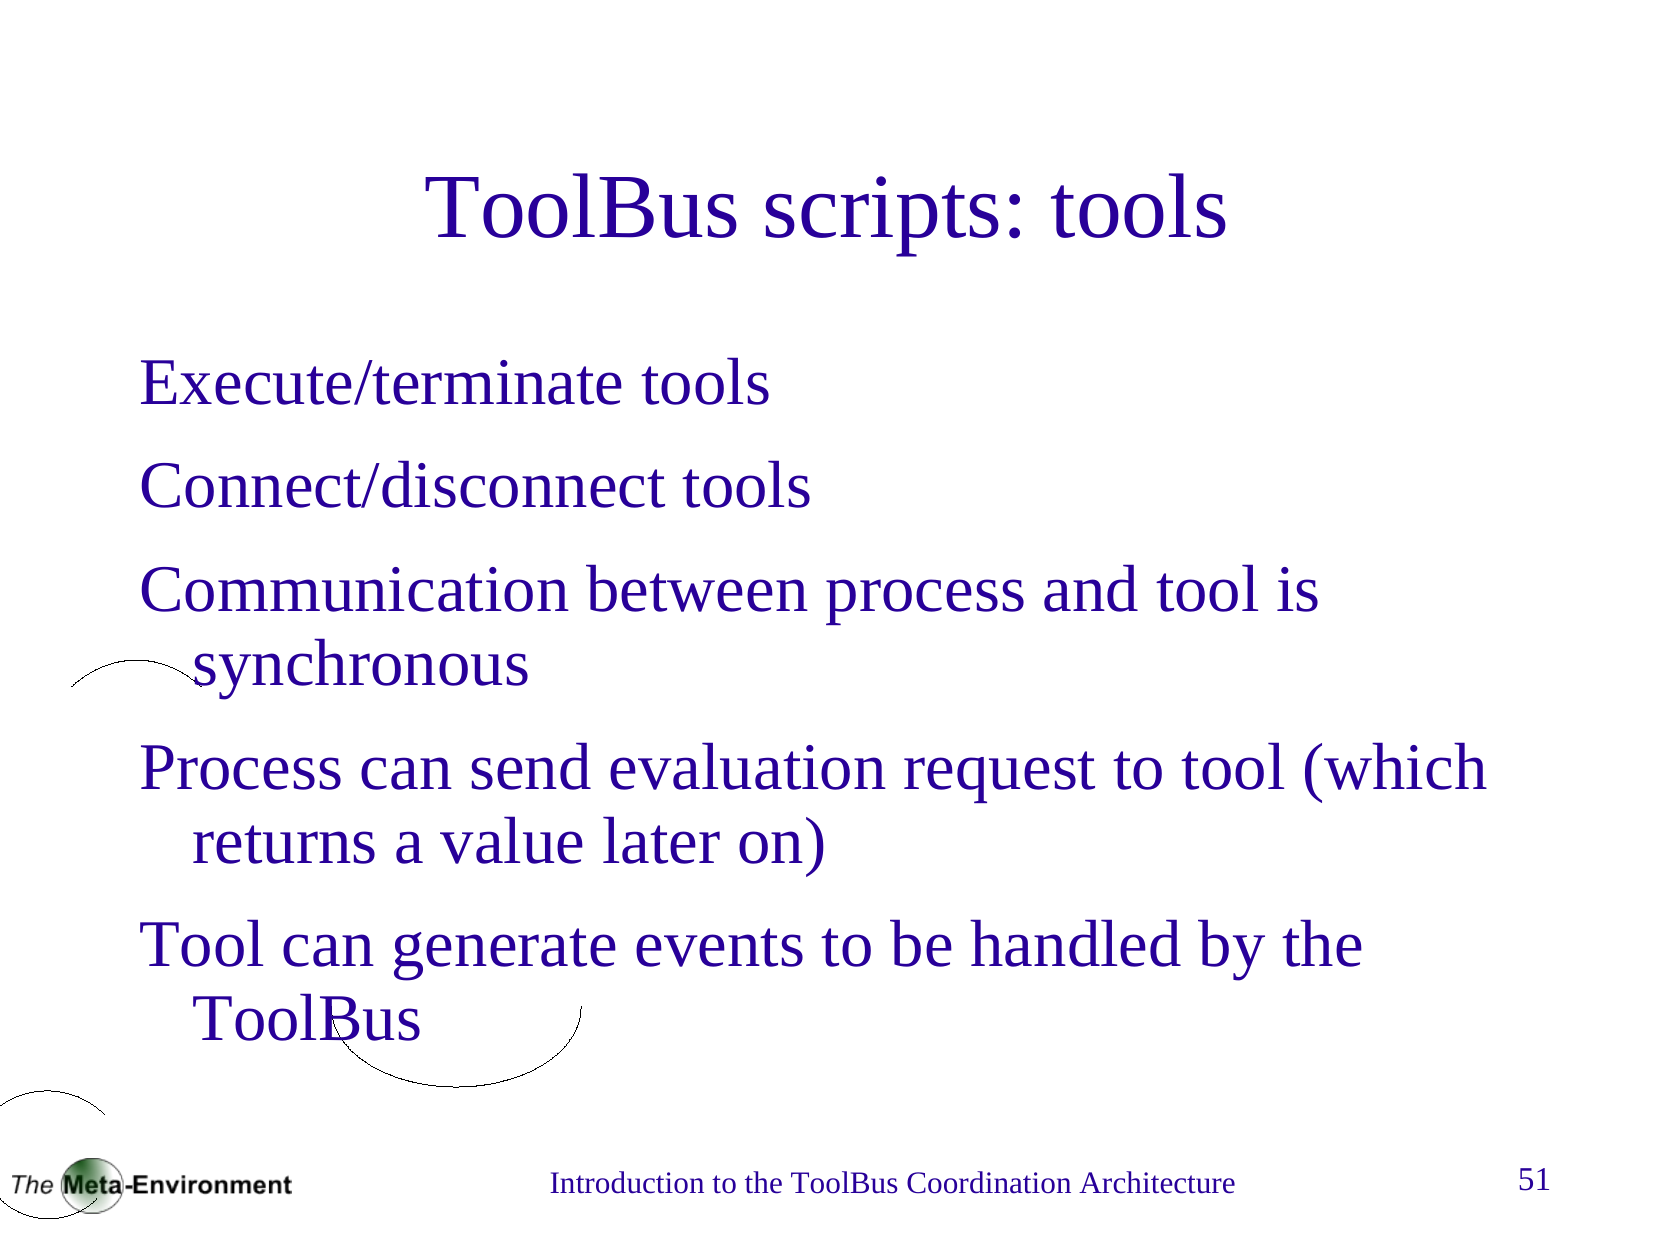

# ToolBus scripts: tools
Execute/terminate tools
Connect/disconnect tools
Communication between process and tool is synchronous
Process can send evaluation request to tool (which returns a value later on)
Tool can generate events to be handled by the ToolBus